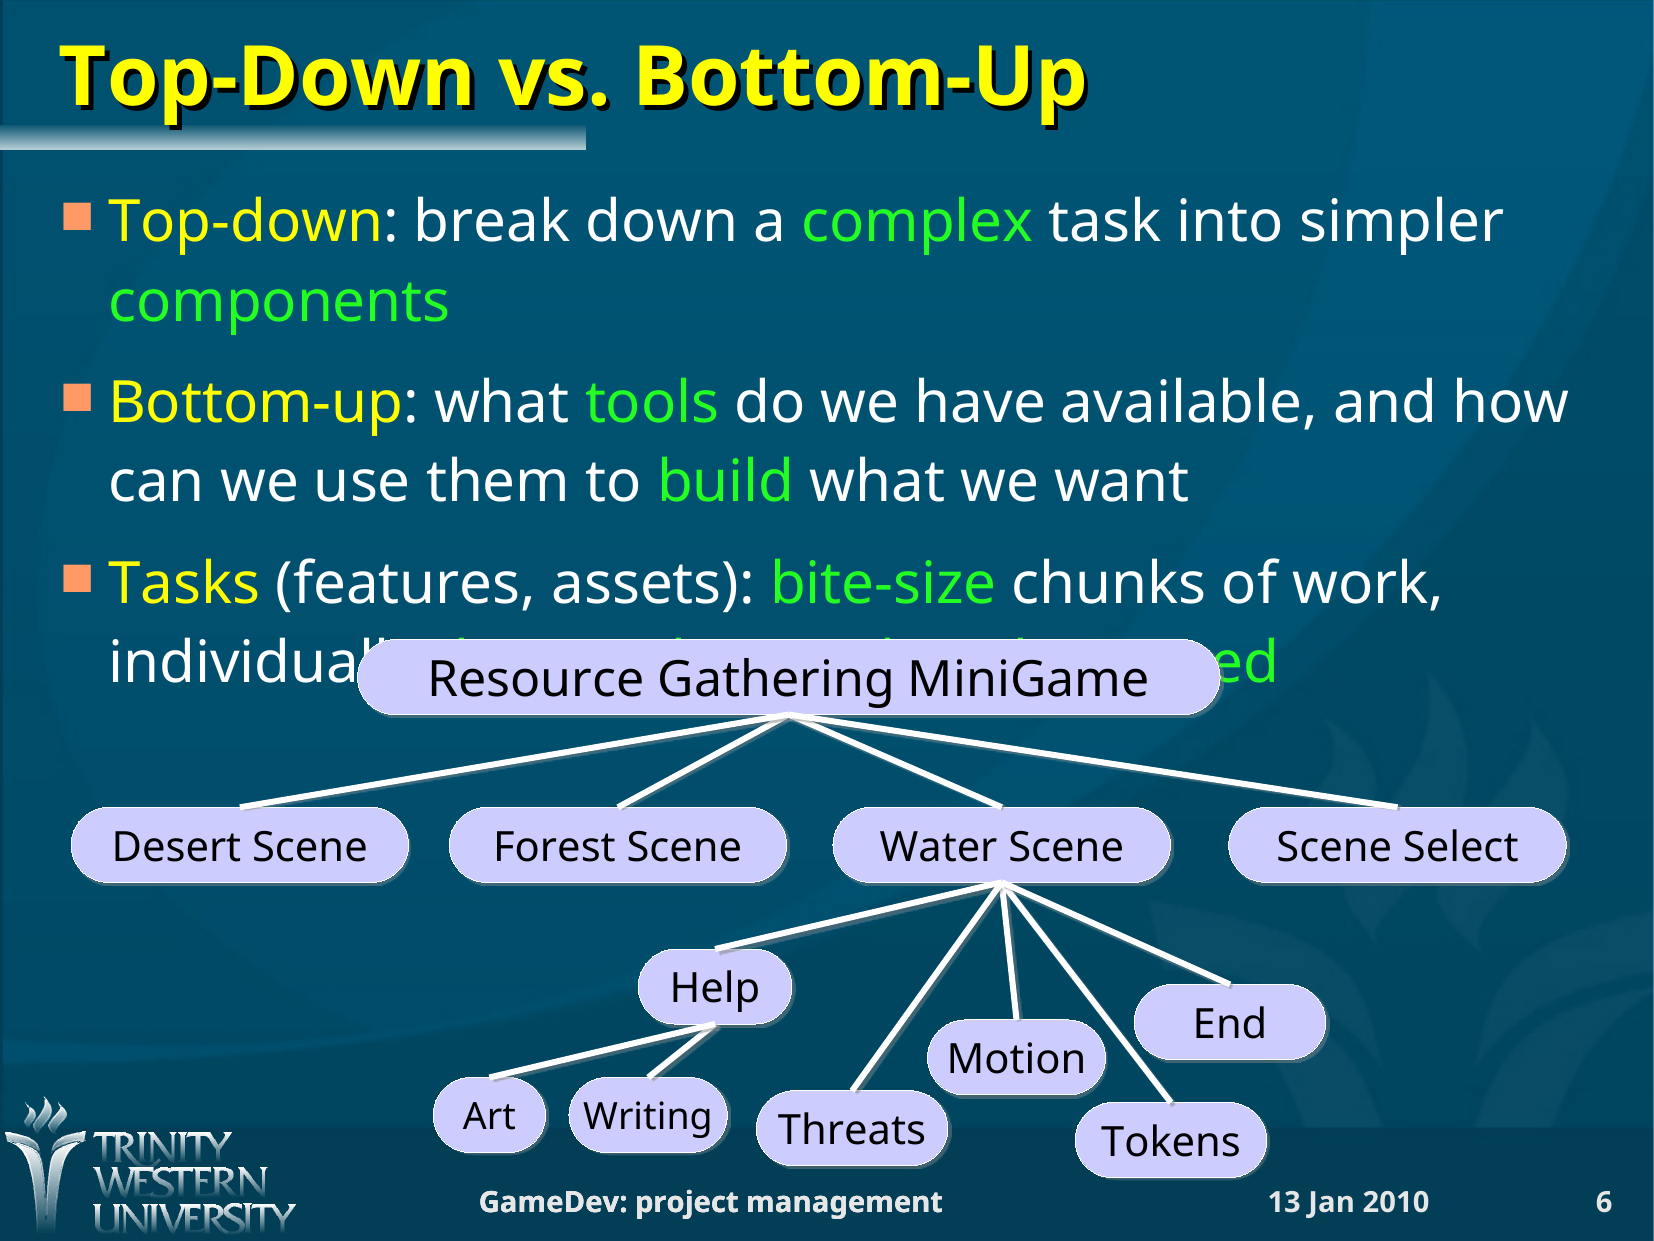

# Top-Down vs. Bottom-Up
Top-down: break down a complex task into simpler components
Bottom-up: what tools do we have available, and how can we use them to build what we want
Tasks (features, assets): bite-size chunks of work, individually designed → produced → tested
Resource Gathering MiniGame
Desert Scene
Forest Scene
Water Scene
Scene Select
Help
End
Motion
Art
Writing
Threats
Tokens
GameDev: project management
13 Jan 2010
6